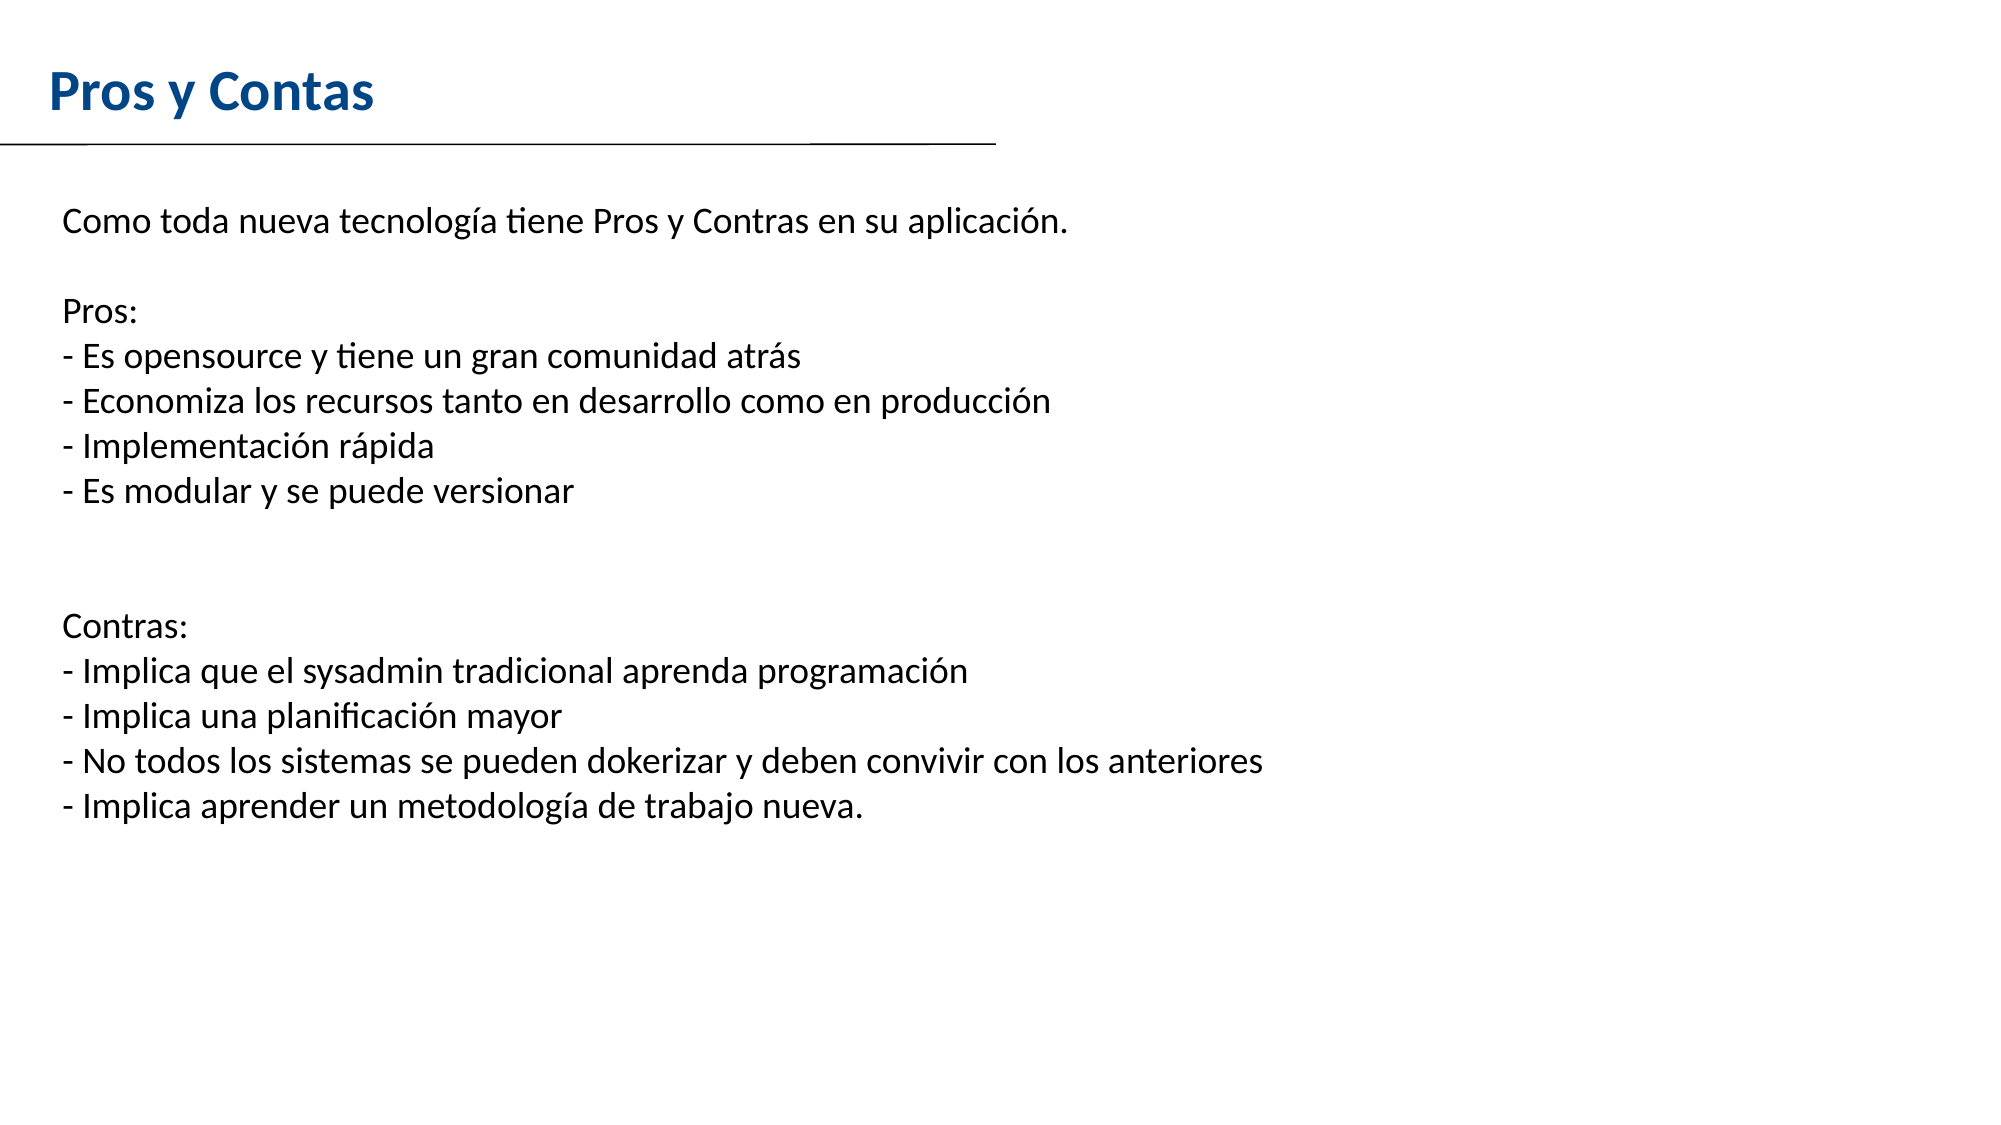

Pros y Contas
Como toda nueva tecnología tiene Pros y Contras en su aplicación.
Pros:
- Es opensource y tiene un gran comunidad atrás
- Economiza los recursos tanto en desarrollo como en producción
- Implementación rápida
- Es modular y se puede versionar
Contras:
- Implica que el sysadmin tradicional aprenda programación
- Implica una planificación mayor
- No todos los sistemas se pueden dokerizar y deben convivir con los anteriores
- Implica aprender un metodología de trabajo nueva.